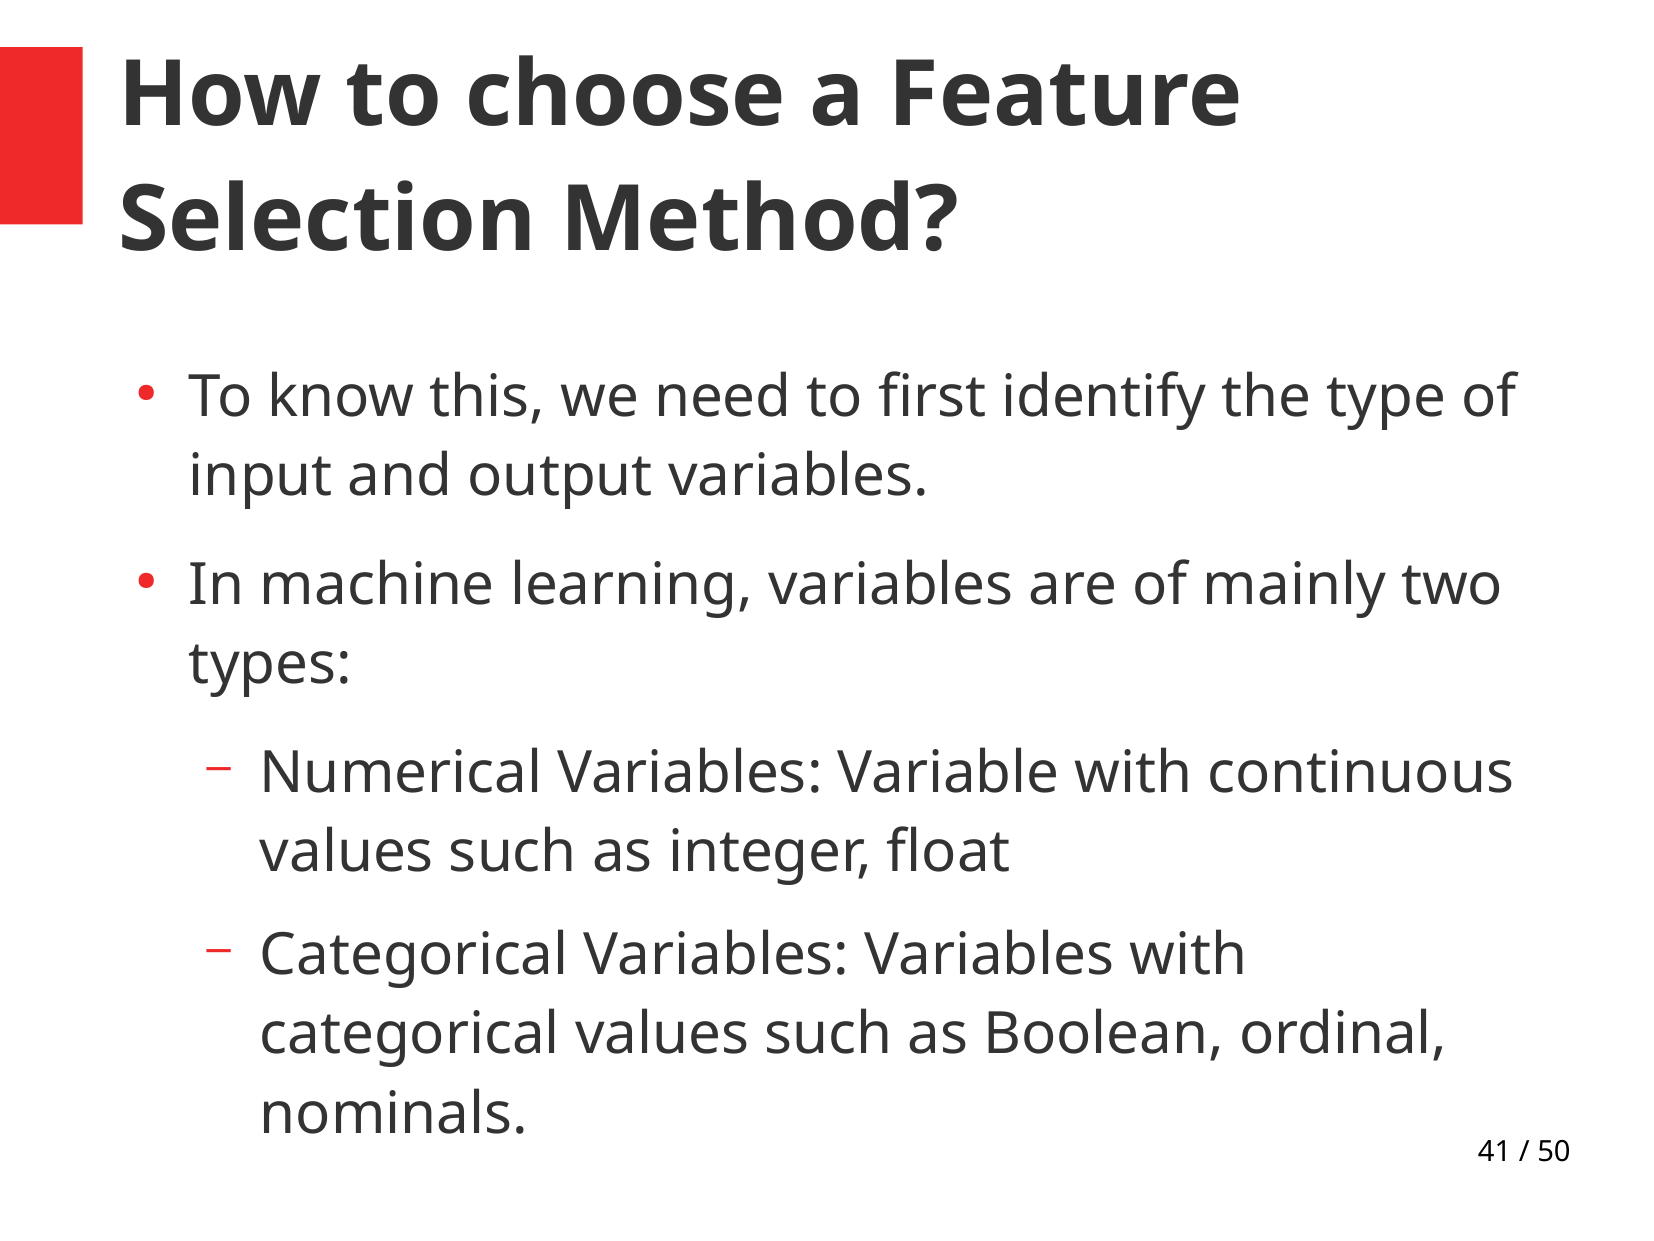

# How to choose a Feature Selection Method?
To know this, we need to first identify the type of input and output variables.
In machine learning, variables are of mainly two types:
Numerical Variables: Variable with continuous values such as integer, float
Categorical Variables: Variables with categorical values such as Boolean, ordinal, nominals.
41